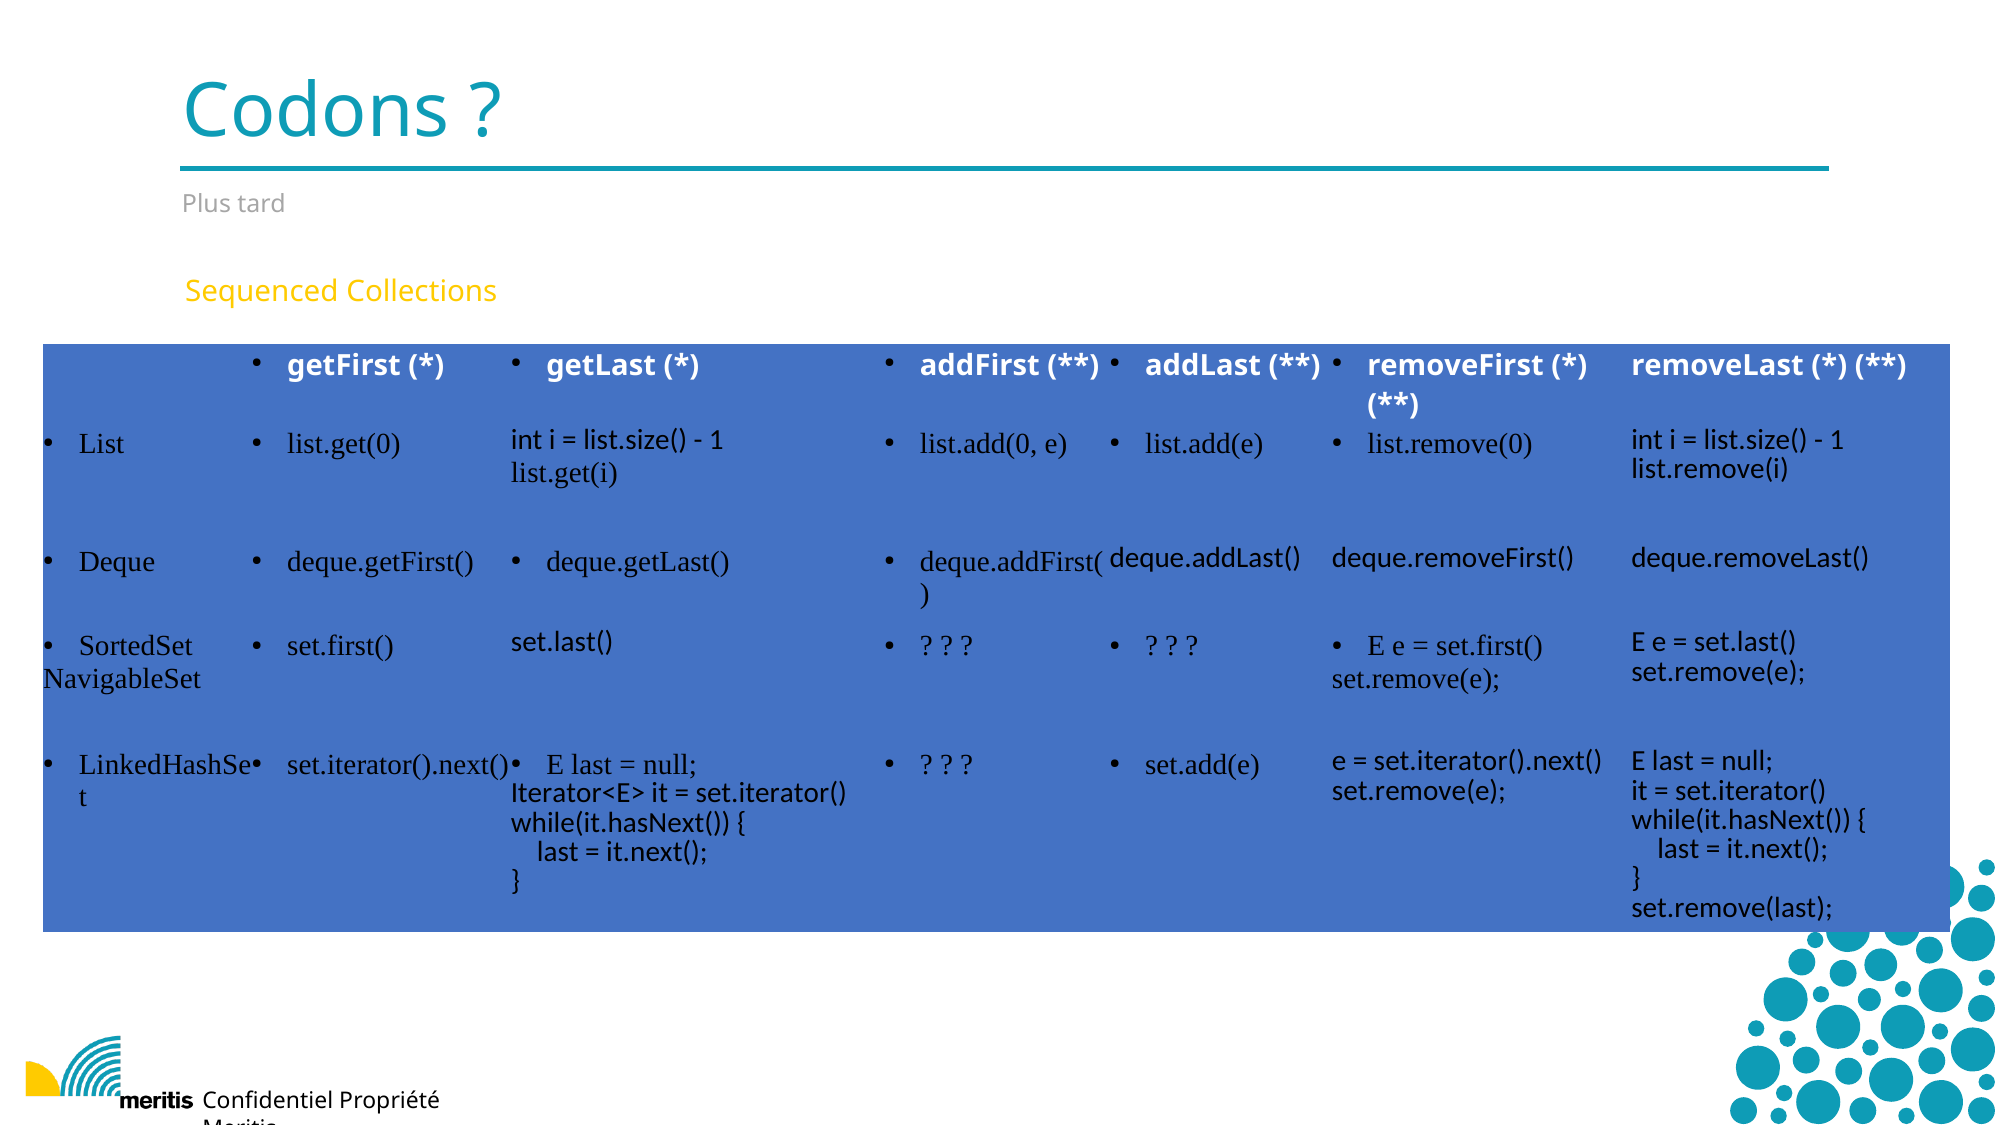

# Codons ?
Plus tard
Sequenced Collections
| | getFirst (\*) | getLast (\*) | addFirst (\*\*) | addLast (\*\*) | removeFirst (\*) (\*\*) | removeLast (\*) (\*\*) |
| --- | --- | --- | --- | --- | --- | --- |
| List | list.get(0) | int i = list.size() - 1 list.get(i) | list.add(0, e) | list.add(e) | list.remove(0) | int i = list.size() - 1 list.remove(i) |
| Deque | deque.getFirst() | deque.getLast() | deque.addFirst() | deque.addLast() | deque.removeFirst() | deque.removeLast() |
| SortedSet NavigableSet | set.first() | set.last() | ? ? ? | ? ? ? | E e = set.first() set.remove(e); | E e = set.last() set.remove(e); |
| LinkedHashSet | set.iterator().next() | E last = null; Iterator<E> it = set.iterator() while(it.hasNext()) {     last = it.next(); } | ? ? ? | set.add(e) | e = set.iterator().next() set.remove(e); | E last = null; it = set.iterator() while(it.hasNext()) {     last = it.next(); } set.remove(last); |